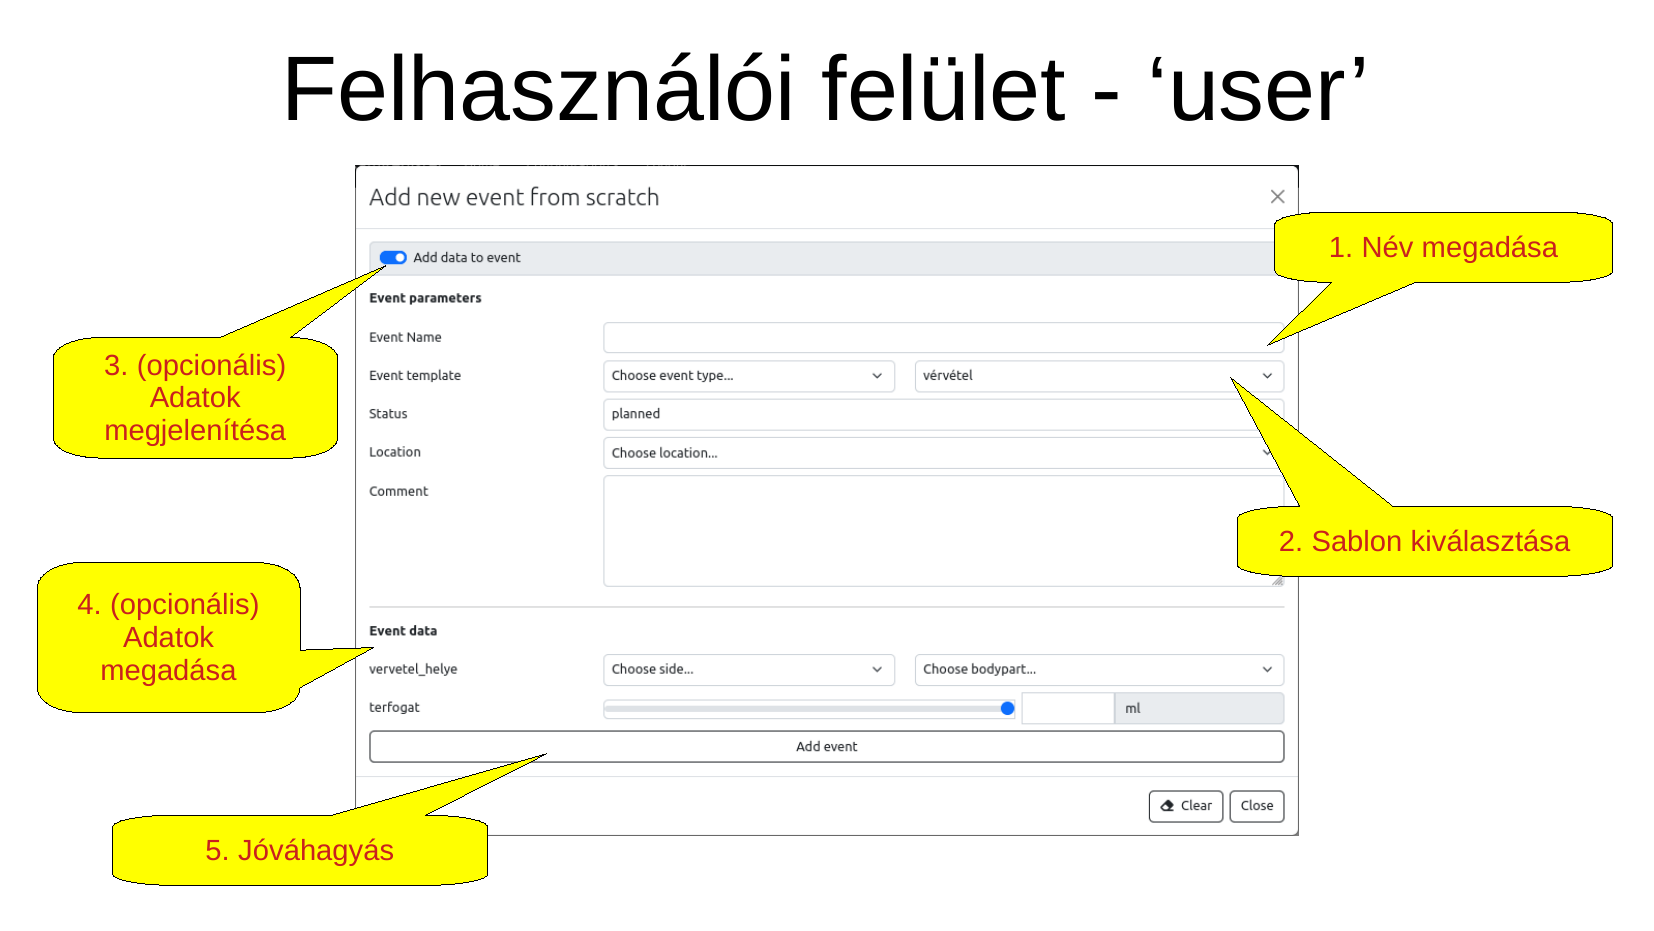

# Felhasználói felület - ‘user’
1. Név megadása
3. (opcionális) Adatok megjelenítésa
2. Sablon kiválasztása
4. (opcionális) Adatok megadása
5. Jóváhagyás